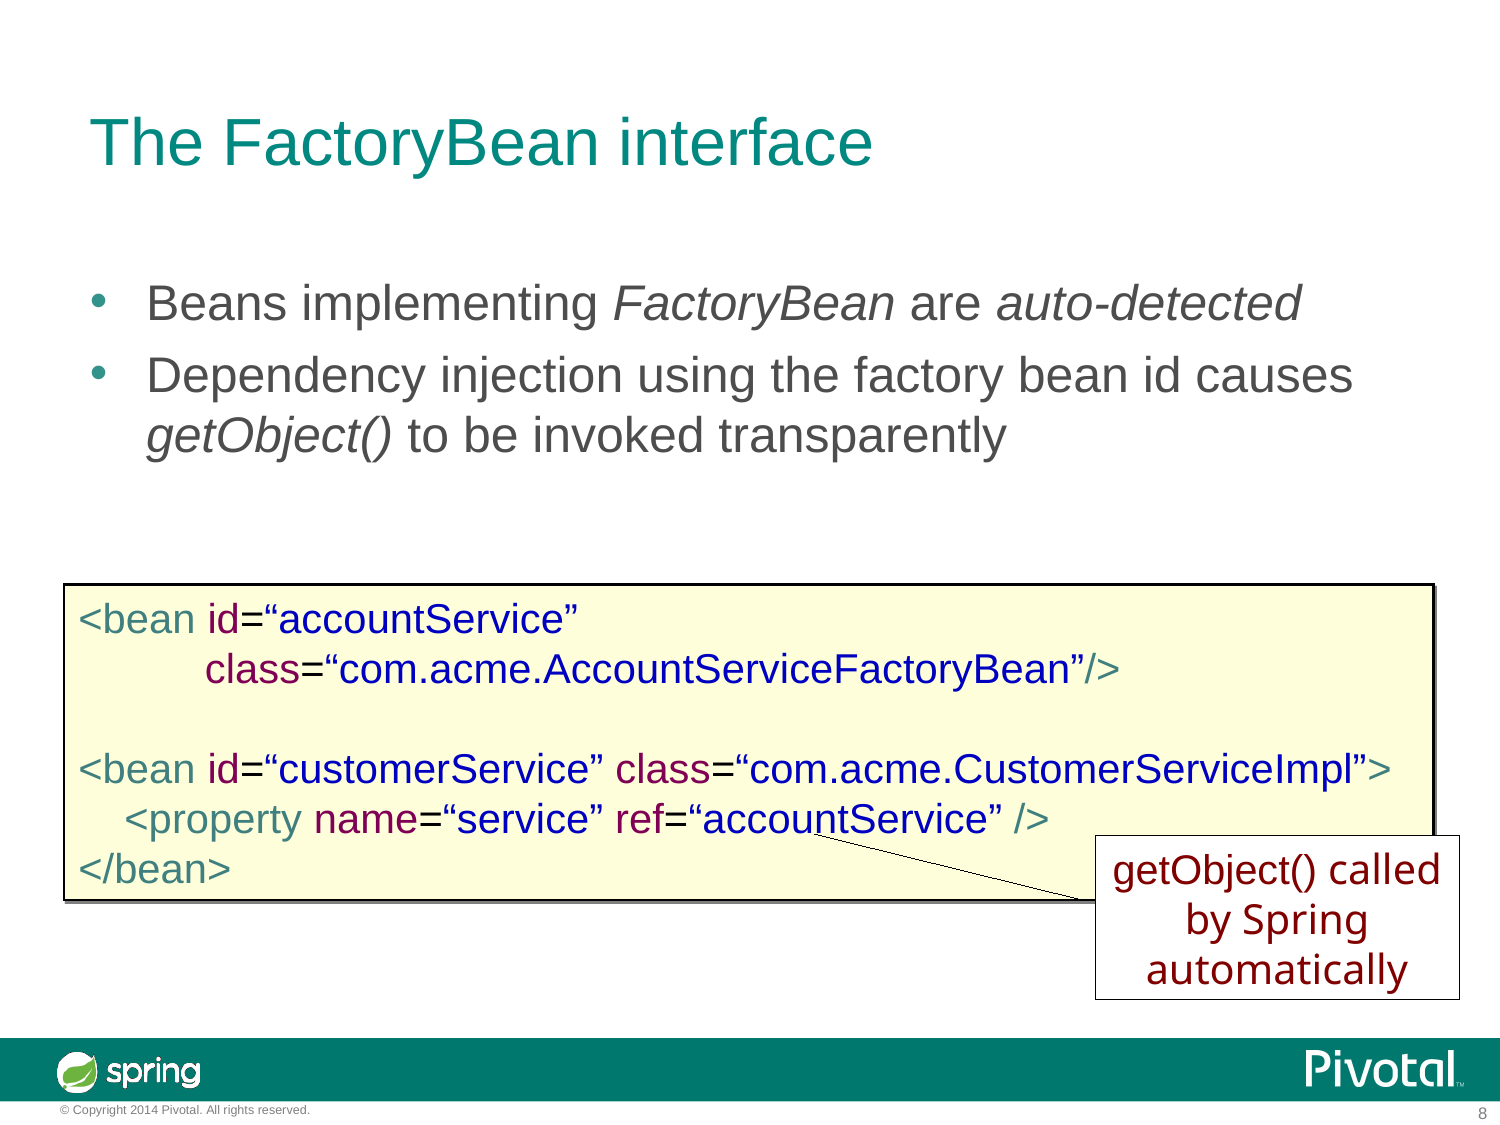

# The FactoryBean interface
Beans implementing FactoryBean are auto-detected
Dependency injection using the factory bean id causes getObject() to be invoked transparently
<bean id=“accountService”
 class=“com.acme.AccountServiceFactoryBean”/>
<bean id=“customerService” class=“com.acme.CustomerServiceImpl”>
 <property name=“service” ref=“accountService” />
</bean>
getObject() called by Spring automatically